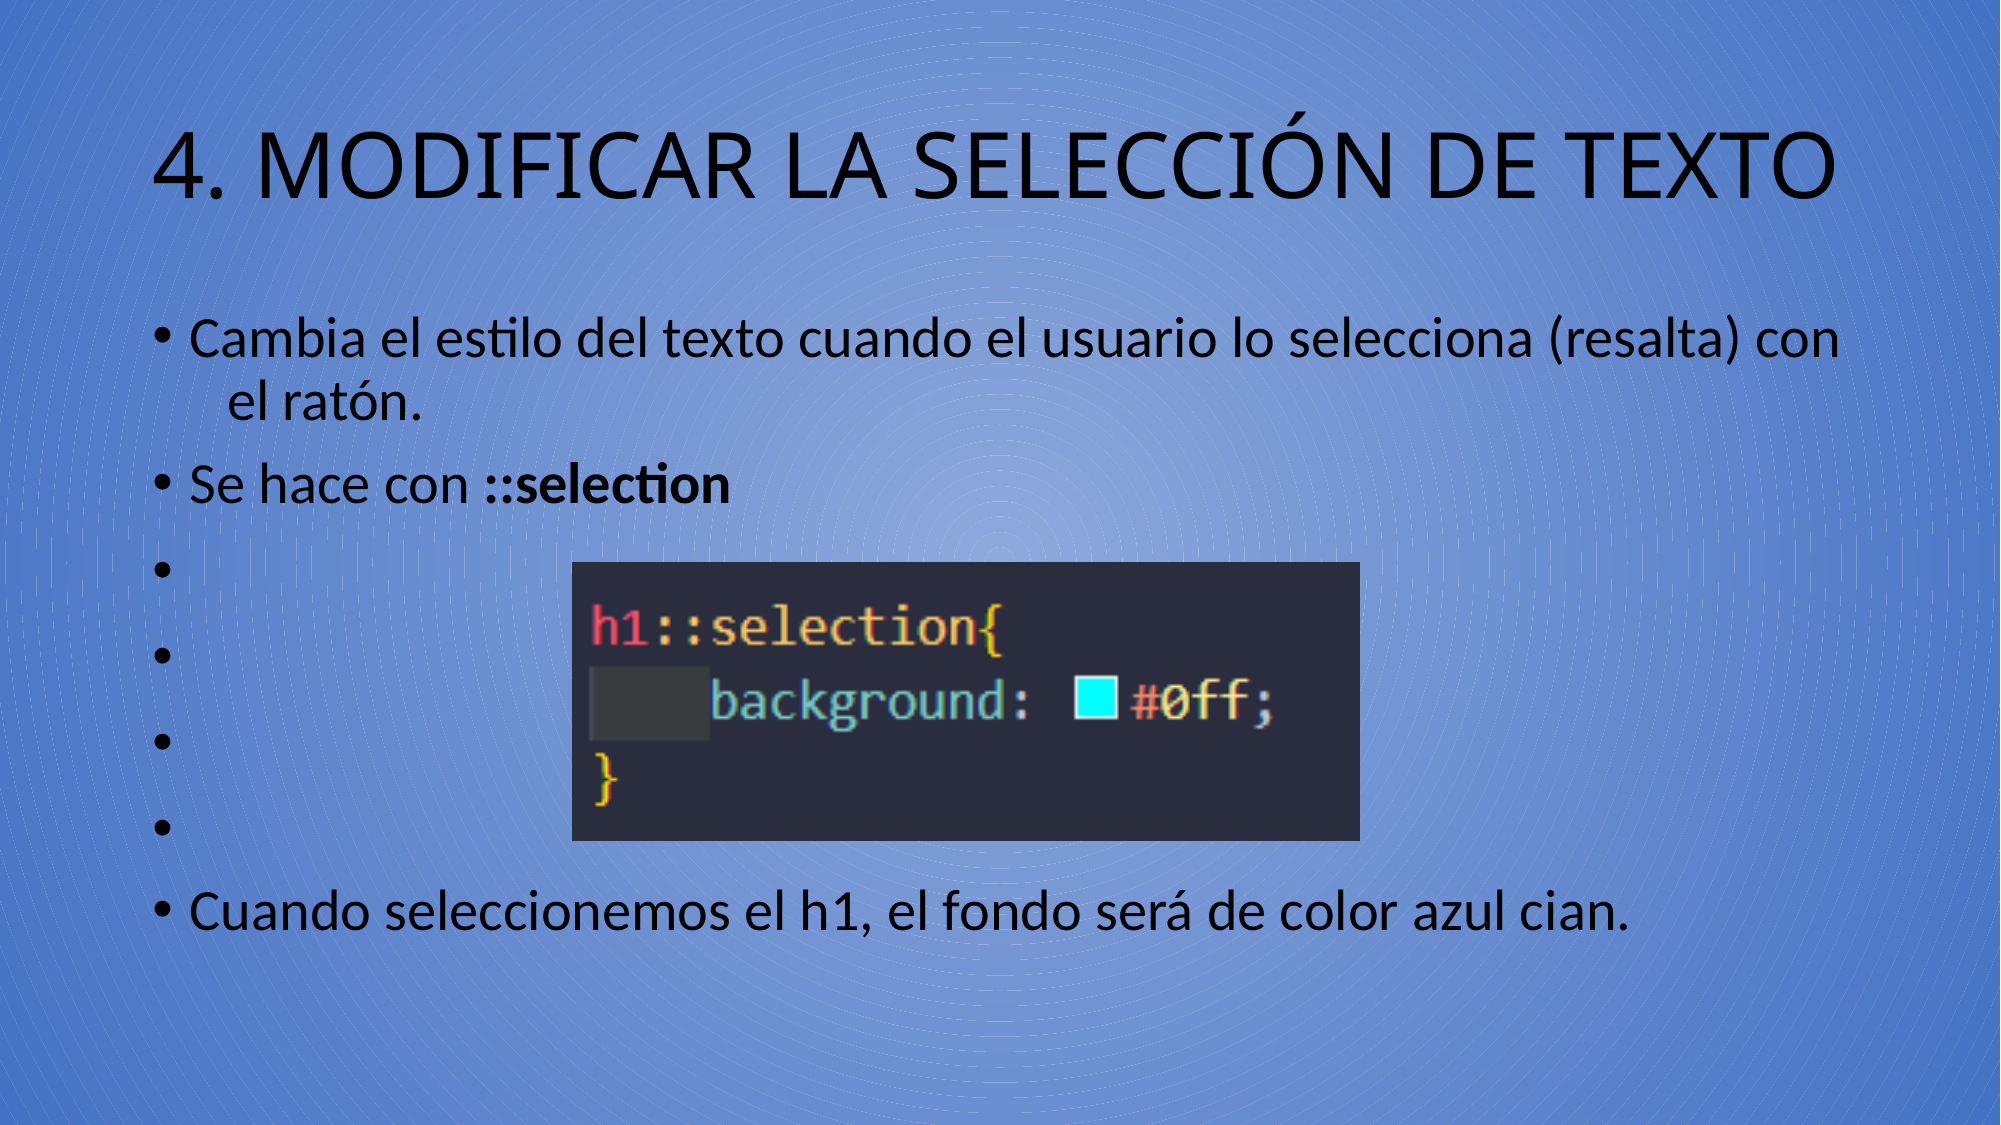

# 4. MODIFICAR LA SELECCIÓN DE TEXTO
Cambia el estilo del texto cuando el usuario lo selecciona (resalta) con el ratón.
Se hace con ::selection
Cuando seleccionemos el h1, el fondo será de color azul cian.